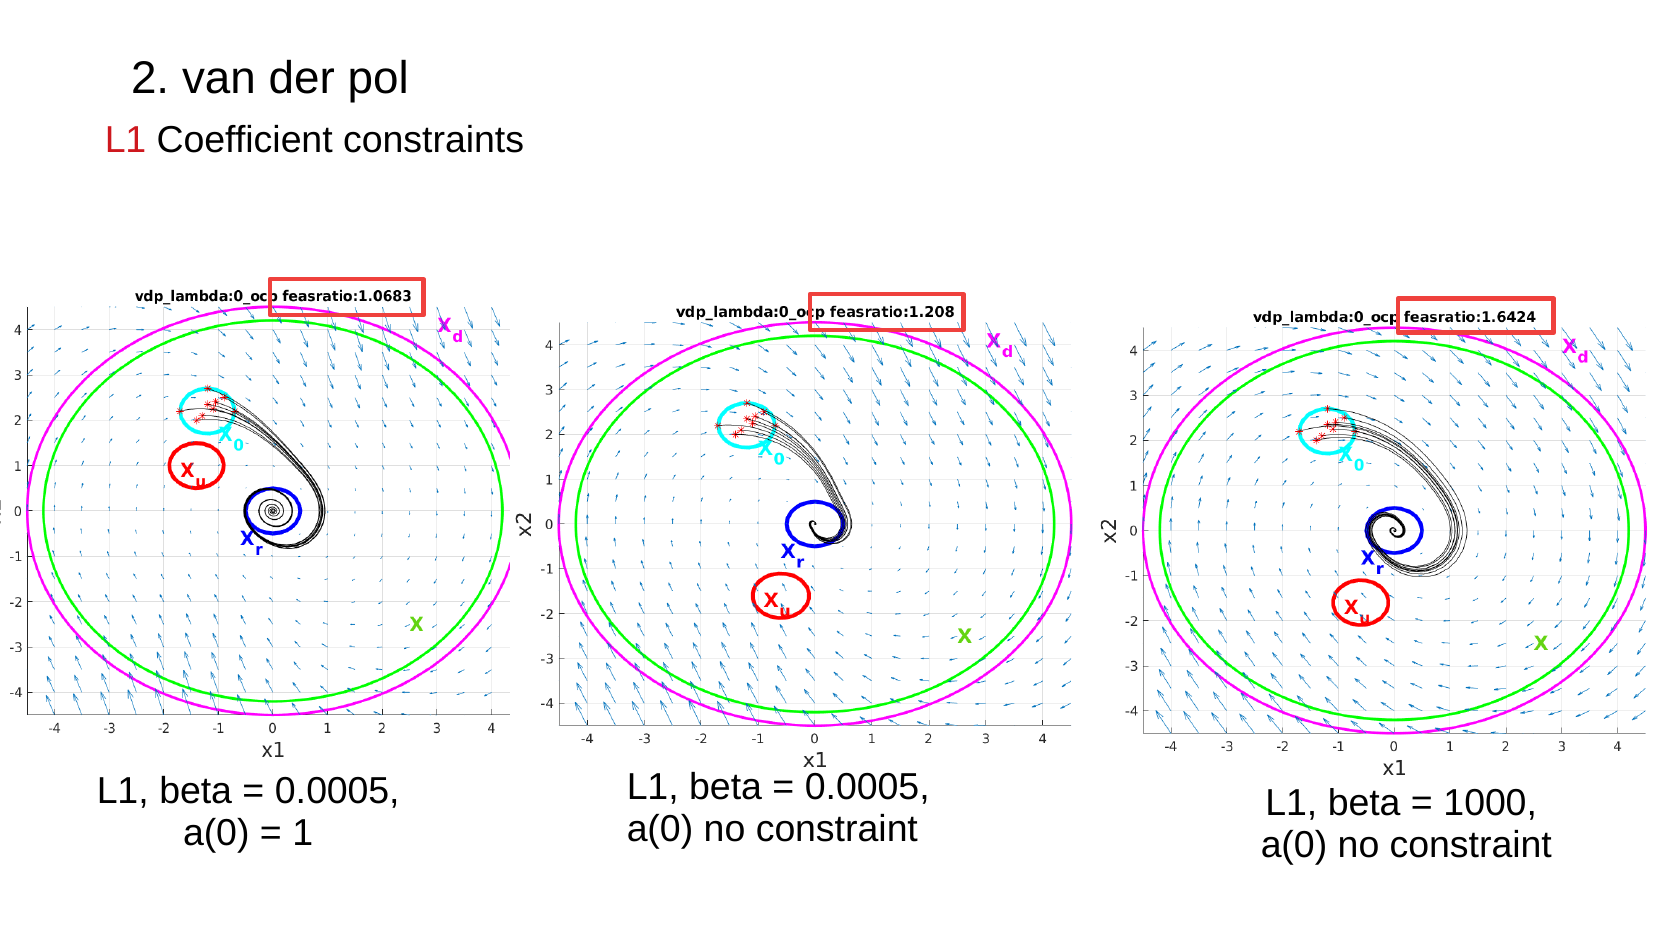

2. van der pol
L1 Coefficient constraints
L1, beta = 0.0005, a(0) = 1
L1, beta = 0.0005,
a(0) no constraint
L1, beta = 1000,
a(0) no constraint